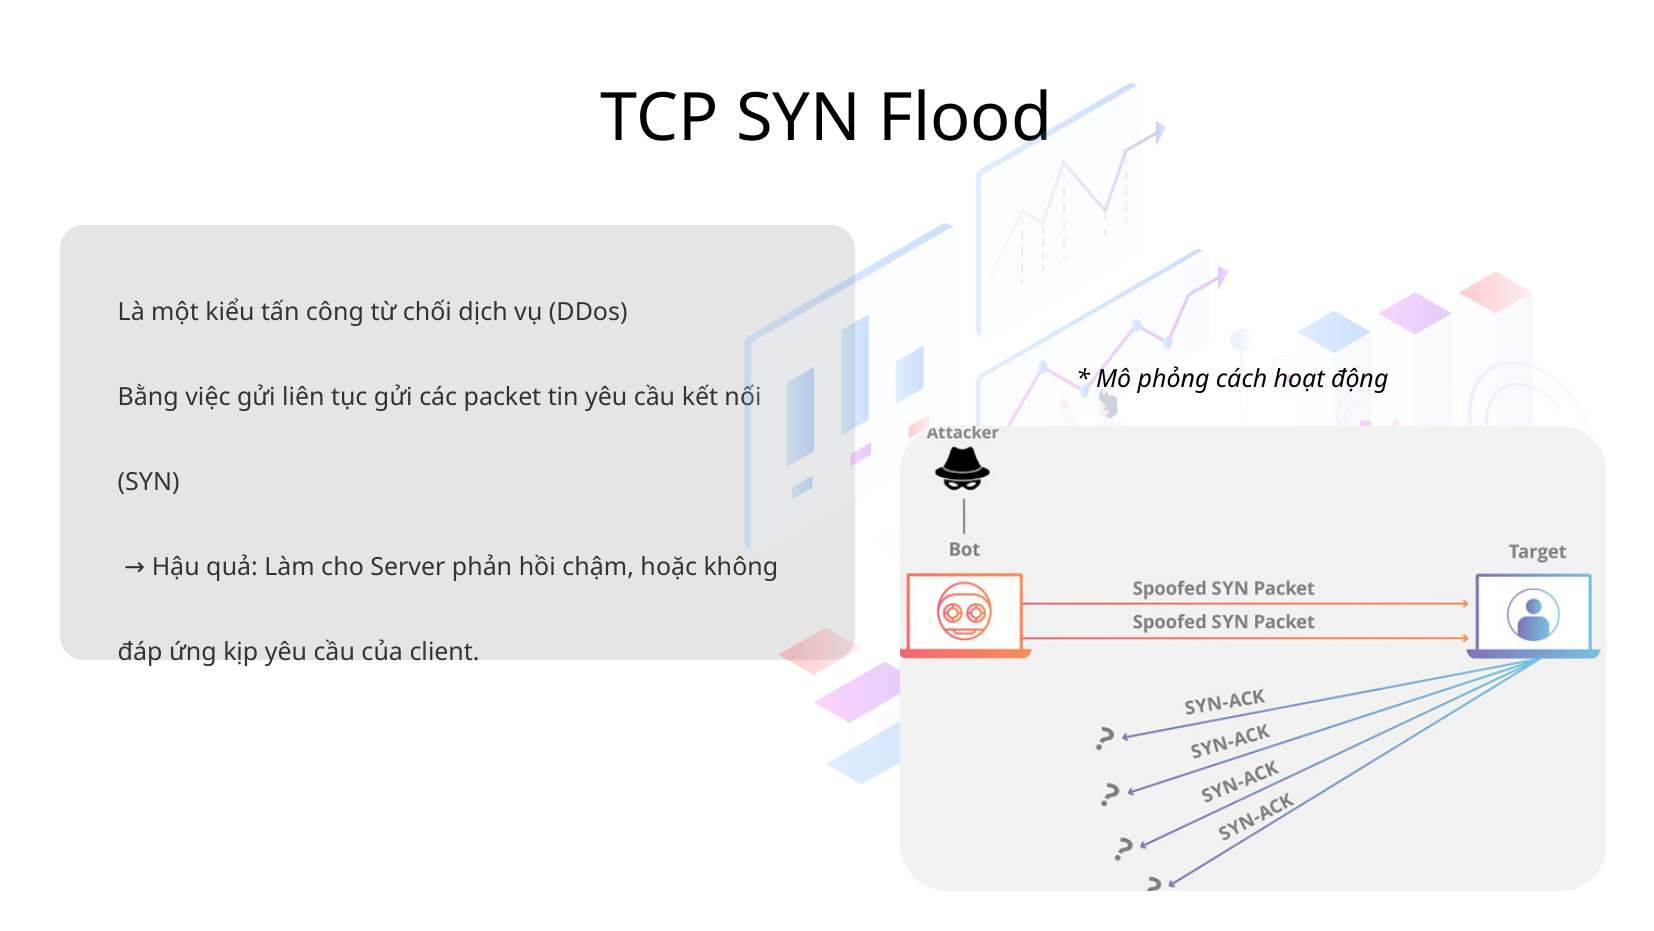

# TCP SYN Flood
Là một kiểu tấn công từ chối dịch vụ (DDos)
Bằng việc gửi liên tục gửi các packet tin yêu cầu kết nối (SYN)
 → Hậu quả: Làm cho Server phản hồi chậm, hoặc không đáp ứng kịp yêu cầu của client.
* Mô phỏng cách hoạt động